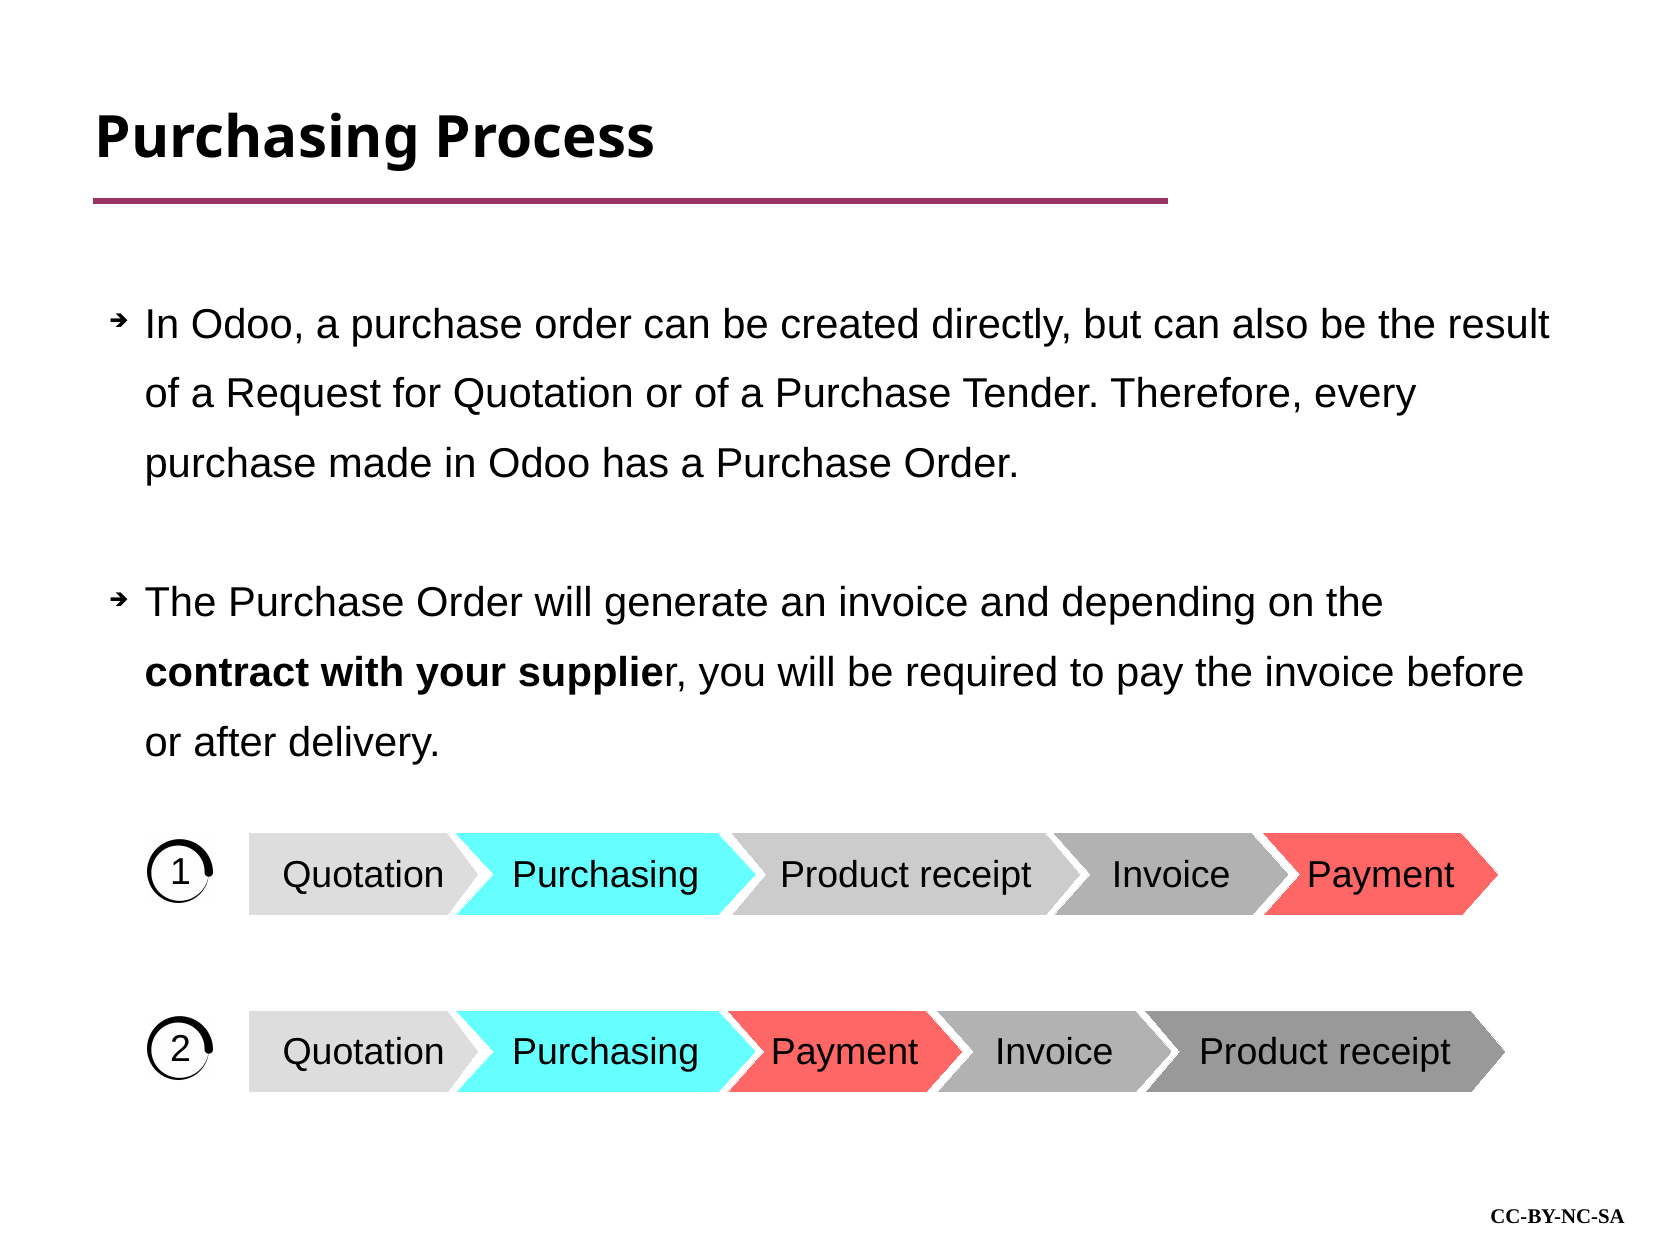

# Purchasing Process
In Odoo, a purchase order can be created directly, but can also be the result of a Request for Quotation or of a Purchase Tender. Therefore, every purchase made in Odoo has a Purchase Order.
The Purchase Order will generate an invoice and depending on the contract with your supplier, you will be required to pay the invoice before or after delivery.
Quotation
Purchasing
Quotation
Purchasing
Product receipt
Invoice
Payment
1
1
Quotation
Purchasing
Payment
Invoice
Product receipt
2